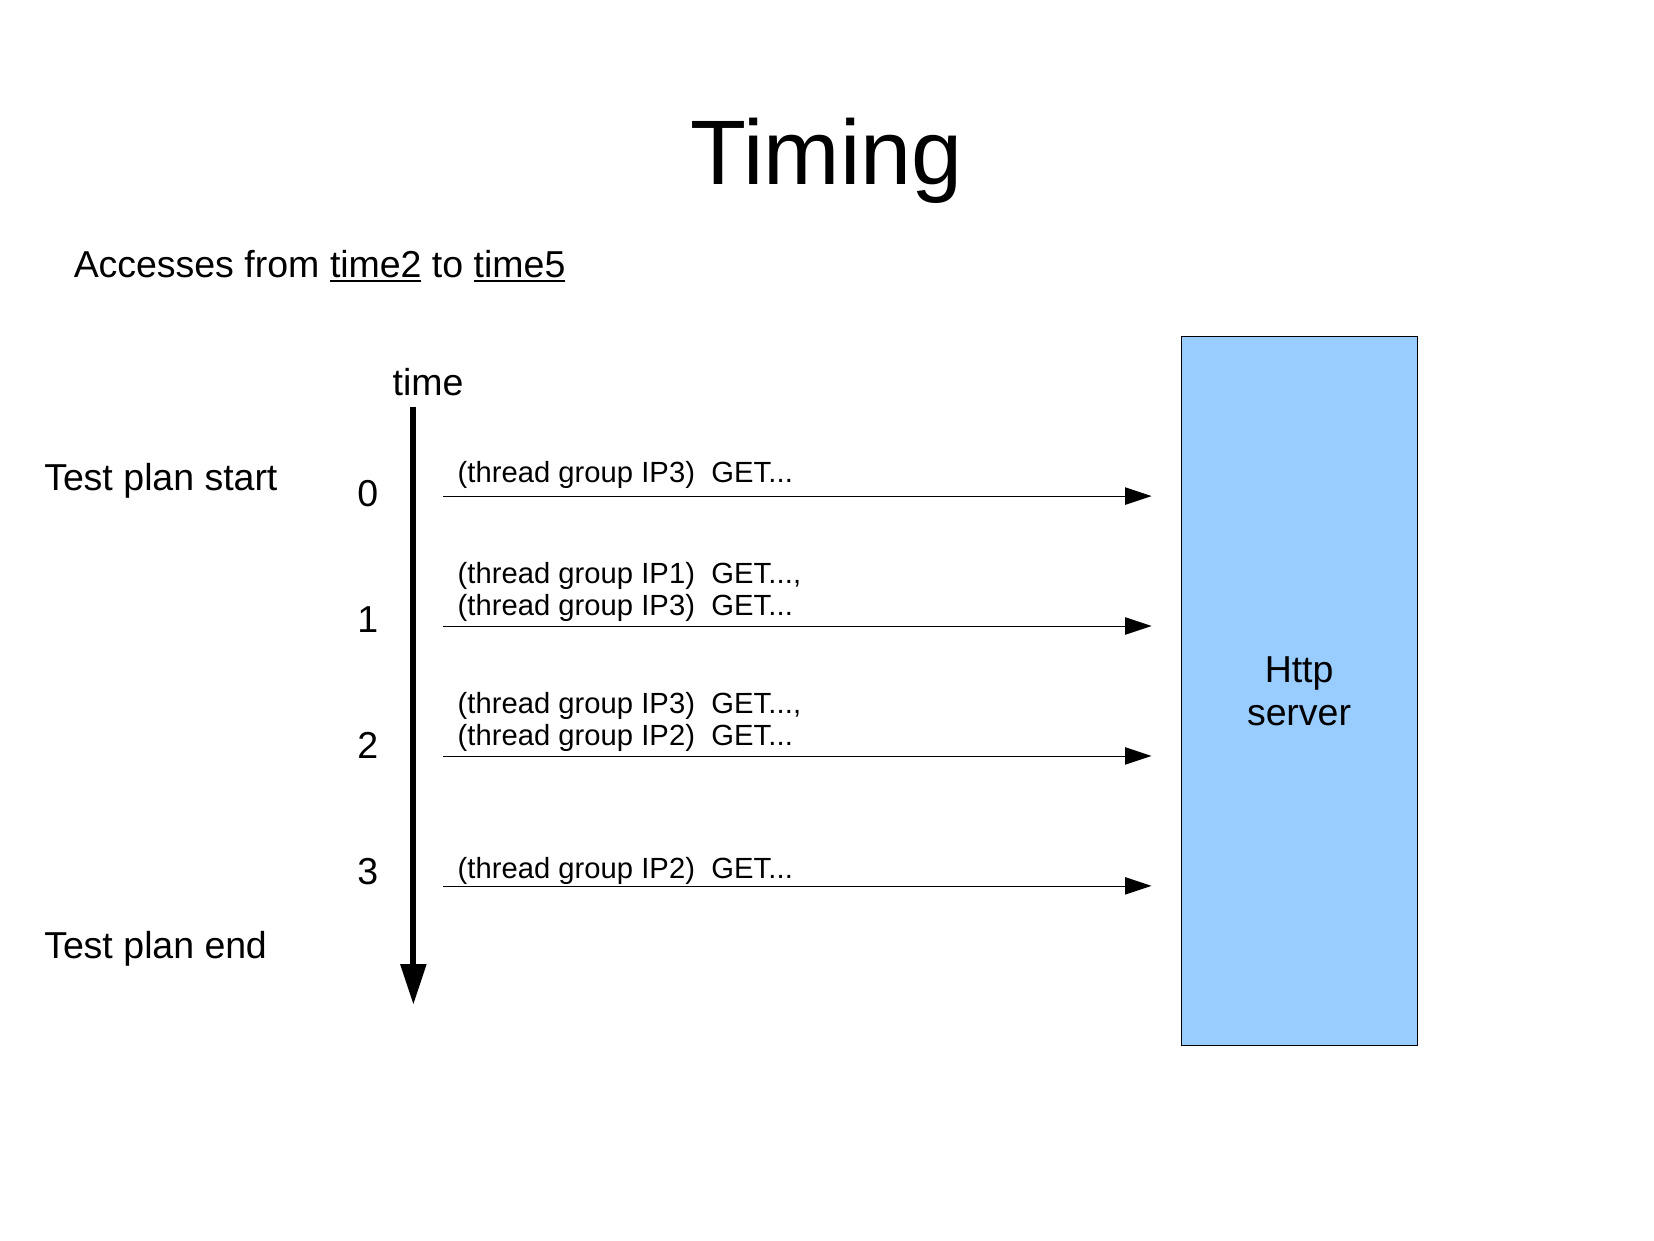

# Timing
Accesses from time2 to time5
Http
server
time
Test plan start
(thread group IP3) GET...
0
1
2
3
(thread group IP1) GET...,
(thread group IP3) GET...
(thread group IP3) GET...,
(thread group IP2) GET...
(thread group IP2) GET...
Test plan end